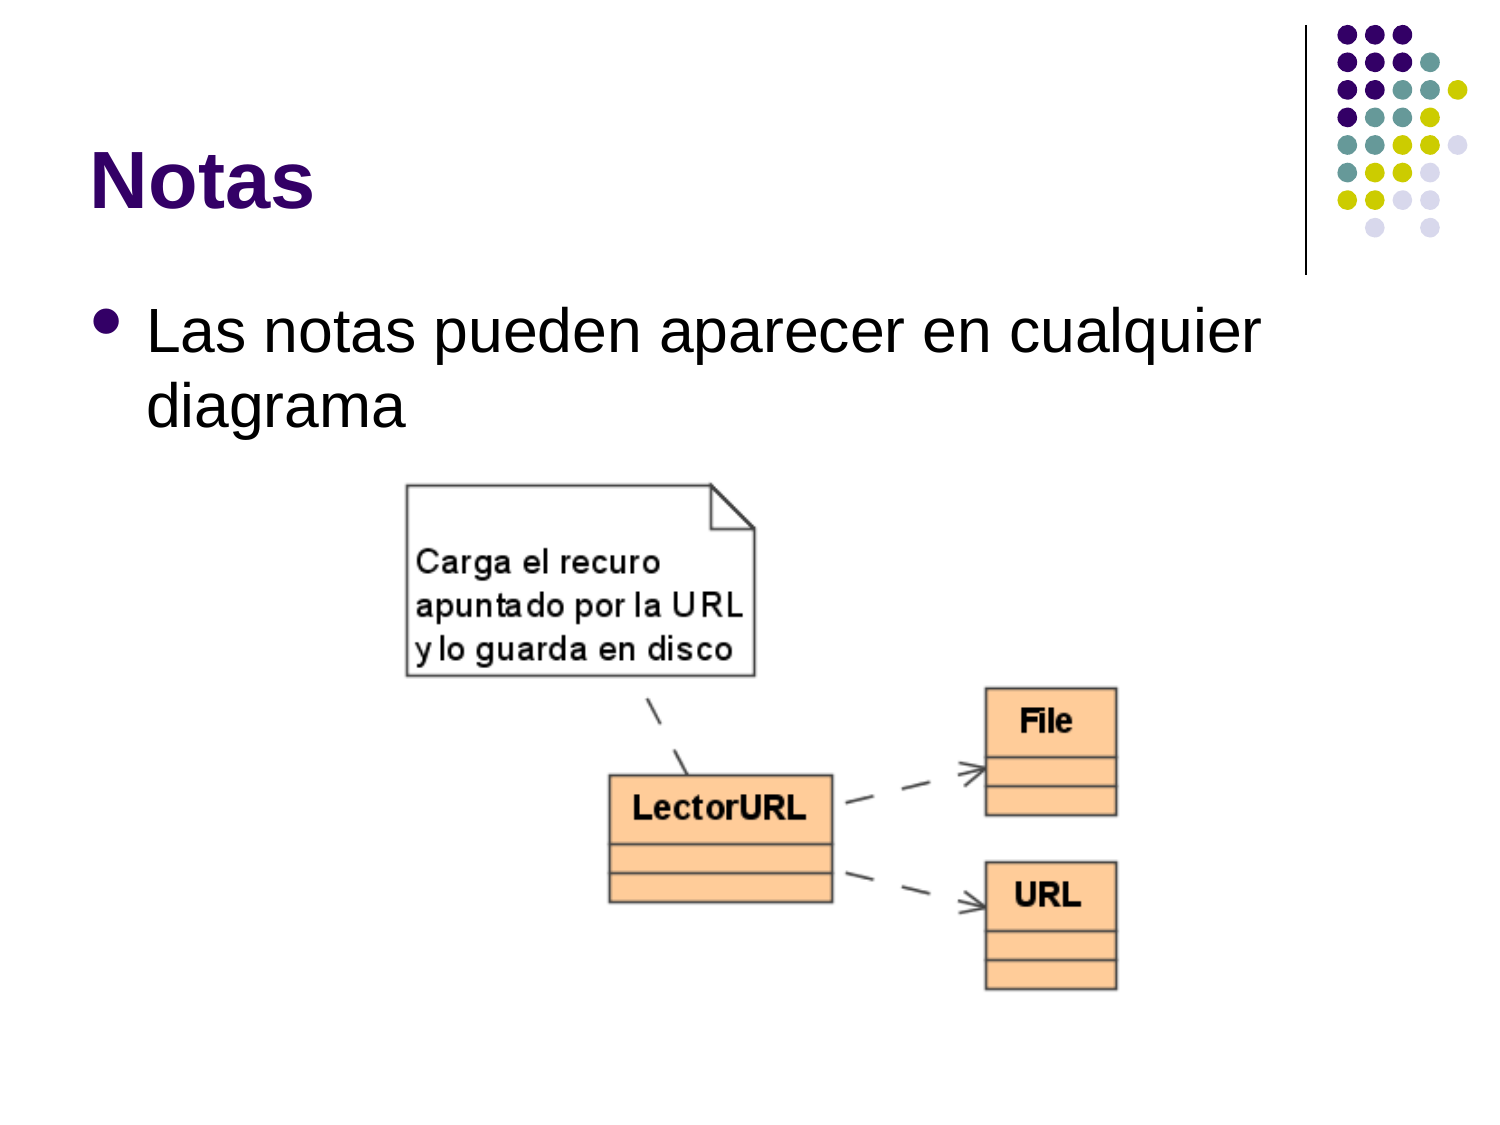

# Notas
Las notas pueden aparecer en cualquier diagrama